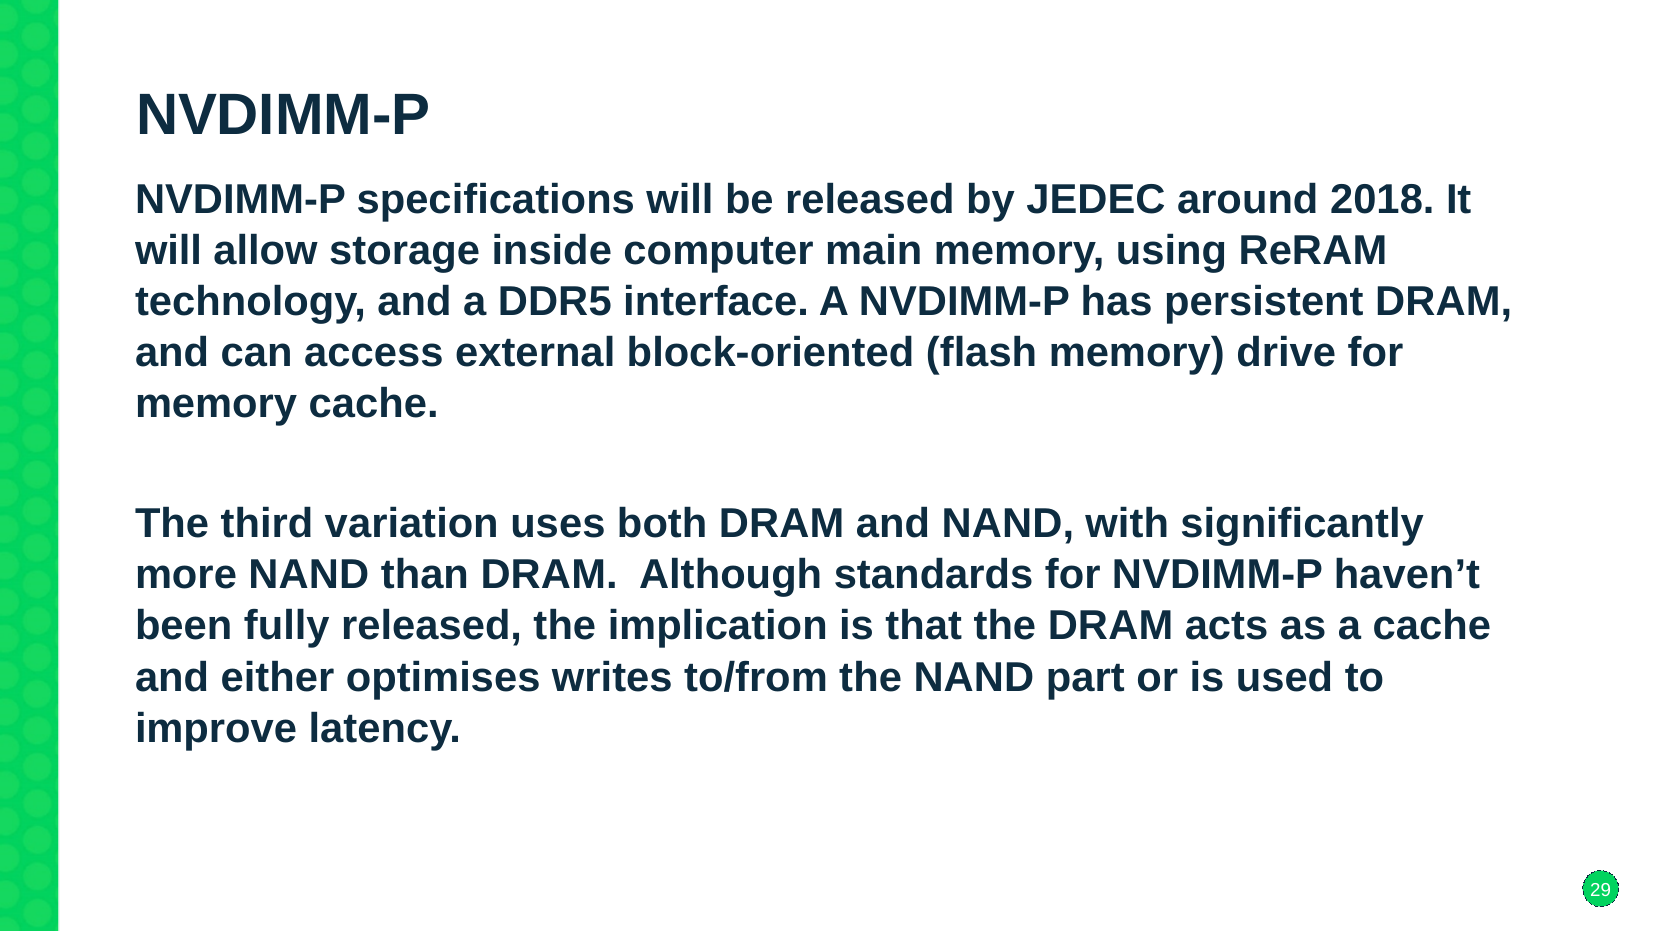

# NVDIMM-P
NVDIMM-P specifications will be released by JEDEC around 2018. It will allow storage inside computer main memory, using ReRAM technology, and a DDR5 interface. A NVDIMM-P has persistent DRAM, and can access external block-oriented (flash memory) drive for memory cache.
The third variation uses both DRAM and NAND, with significantly more NAND than DRAM. Although standards for NVDIMM-P haven’t been fully released, the implication is that the DRAM acts as a cache and either optimises writes to/from the NAND part or is used to improve latency.
29